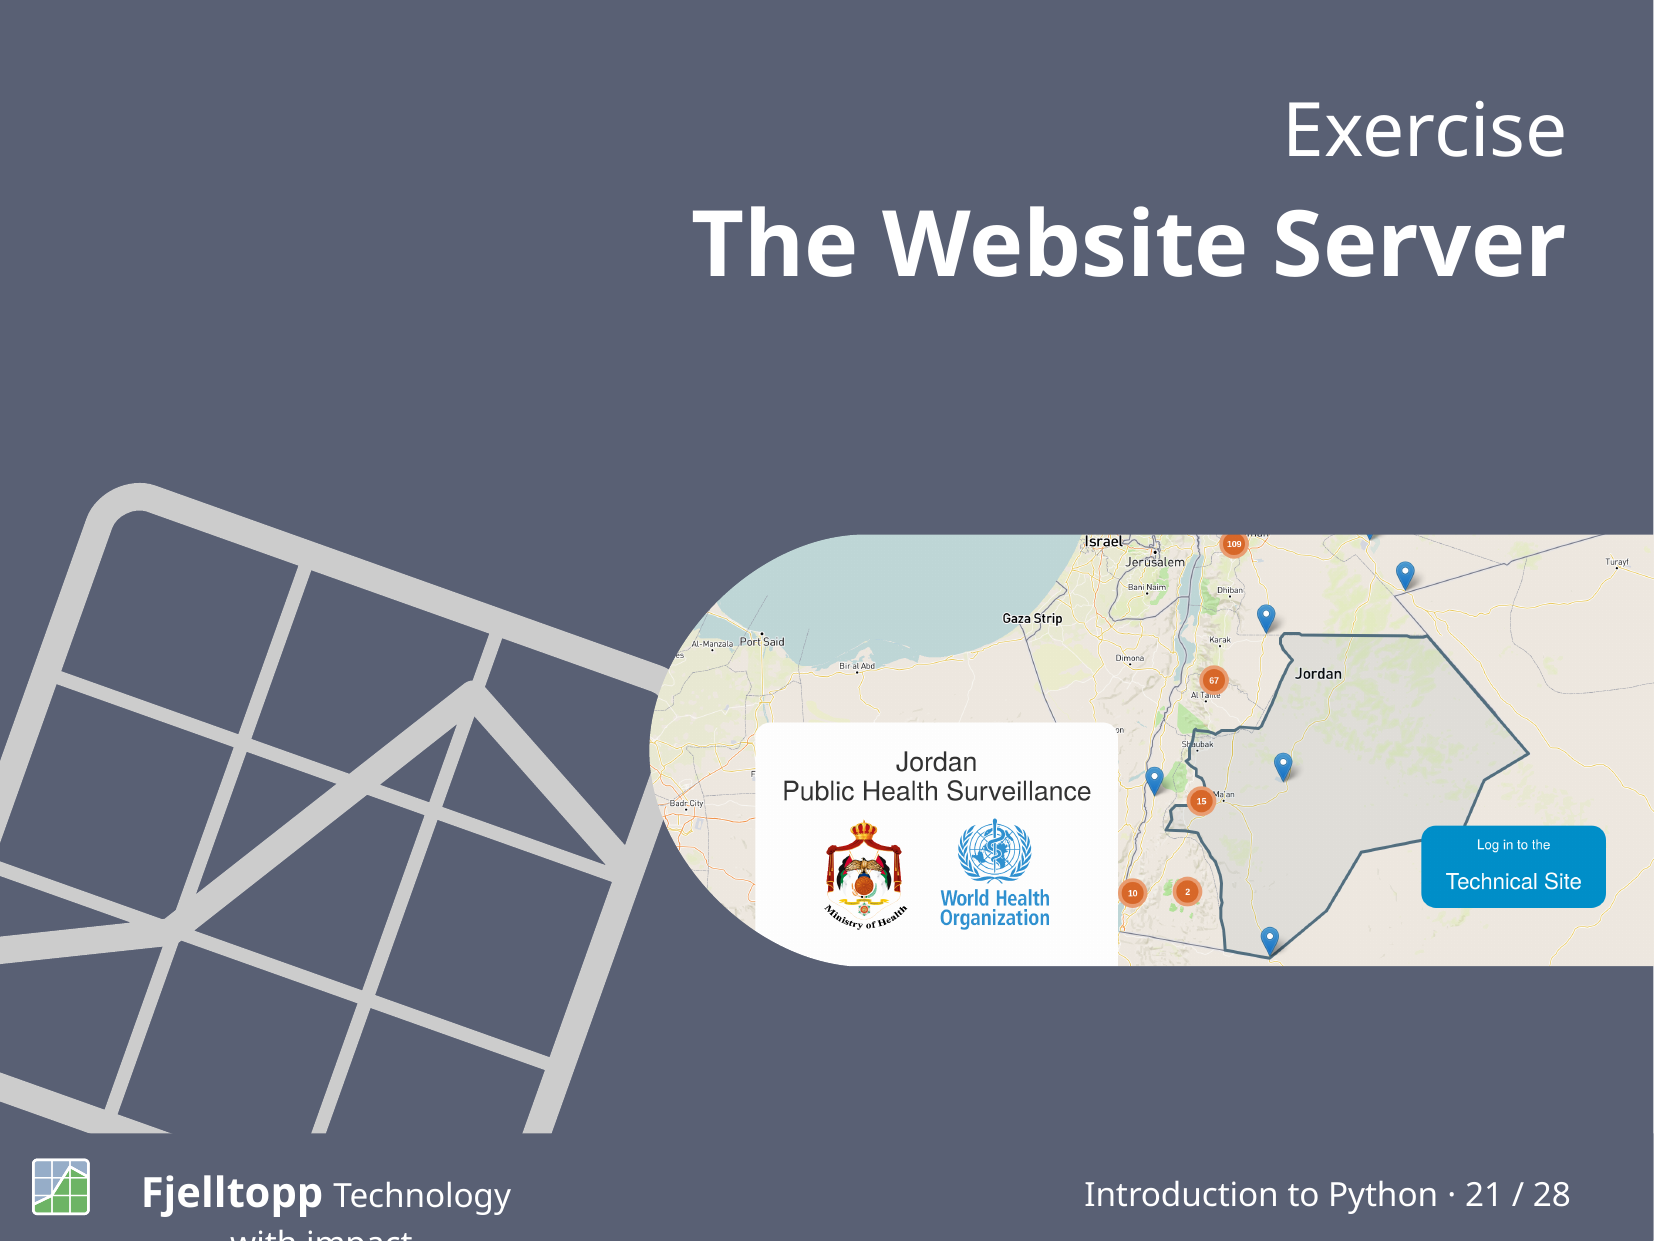

# Exercise The Website Server
Fjelltopp Technology with impact.
<footer> · / 28